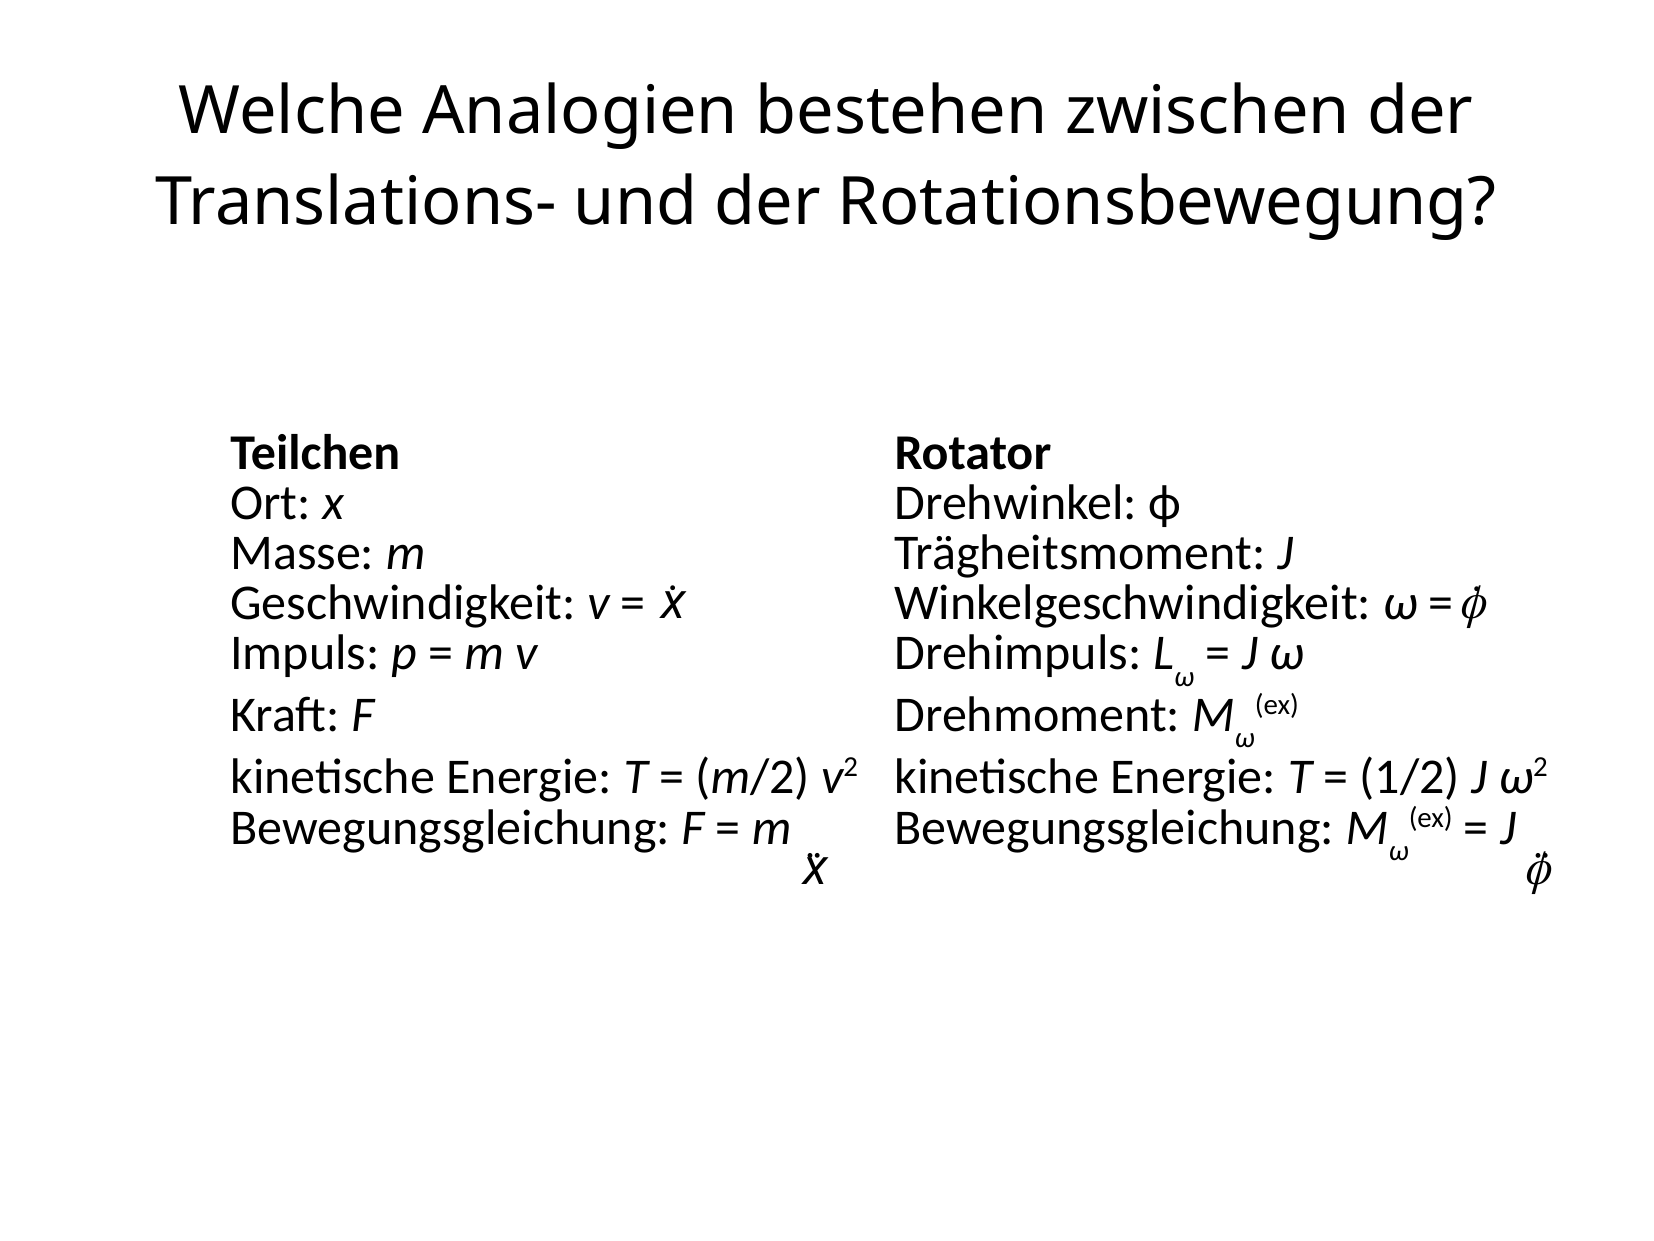

# Welche Analogien bestehen zwischen der Translations- und der Rotationsbewegung?
		Teilchen							Rotator
		Ort: x								Drehwinkel: ϕ
		Masse: m							Trägheitsmoment: J
		Geschwindigkeit: v =				Winkelgeschwindigkeit: ω =
		Impuls: p = m v					Drehimpuls: Lω = J ω
		Kraft: F								Drehmoment: Mω(ex)
		kinetische Energie: T = (m/2) v2	kinetische Energie: T = (1/2) J ω2
		Bewegungsgleichung: F = m		Bewegungsgleichung: Mω(ex) = J